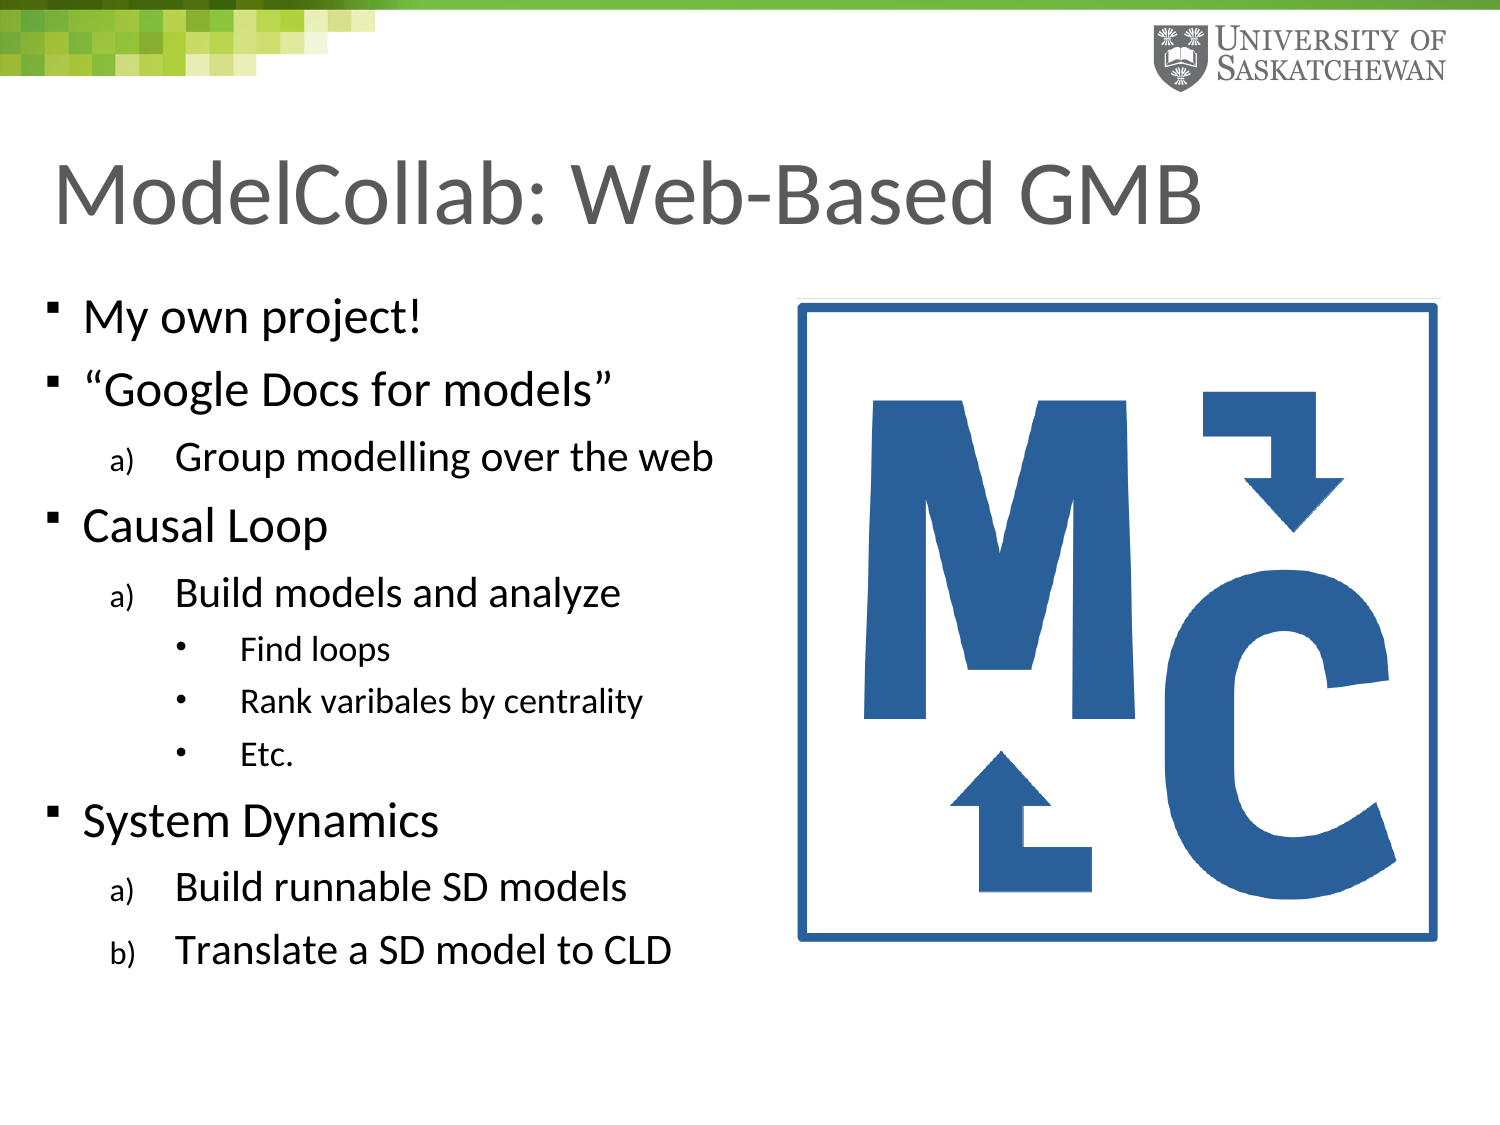

# ModelCollab: Web-Based GMB
My own project!
“Google Docs for models”
Group modelling over the web
Causal Loop
Build models and analyze
Find loops
Rank varibales by centrality
Etc.
System Dynamics
Build runnable SD models
Translate a SD model to CLD